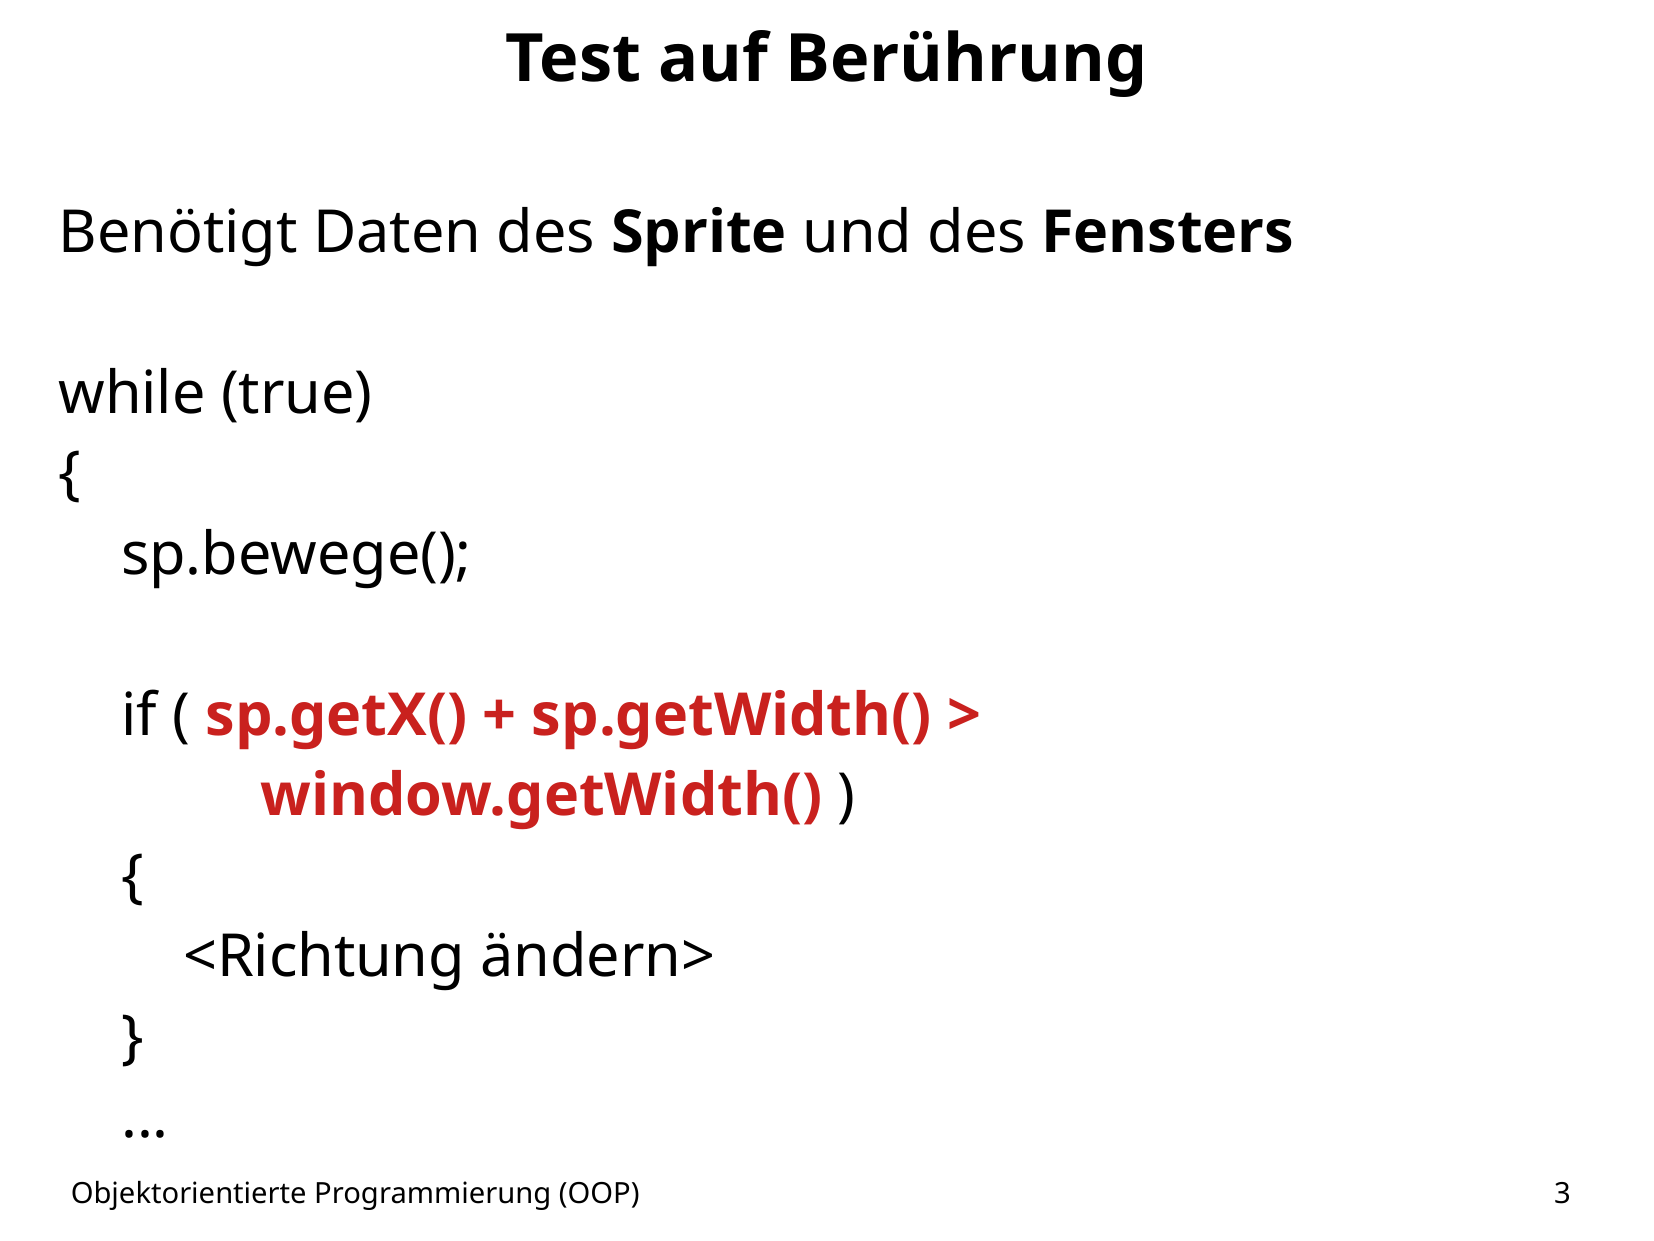

# Test auf Berührung
Benötigt Daten des Sprite und des Fensters
while (true)
{
 sp.bewege();
 if ( sp.getX() + sp.getWidth() >
 window.getWidth() )
 {
 <Richtung ändern>
 }
 ...
Objektorientierte Programmierung (OOP)
3